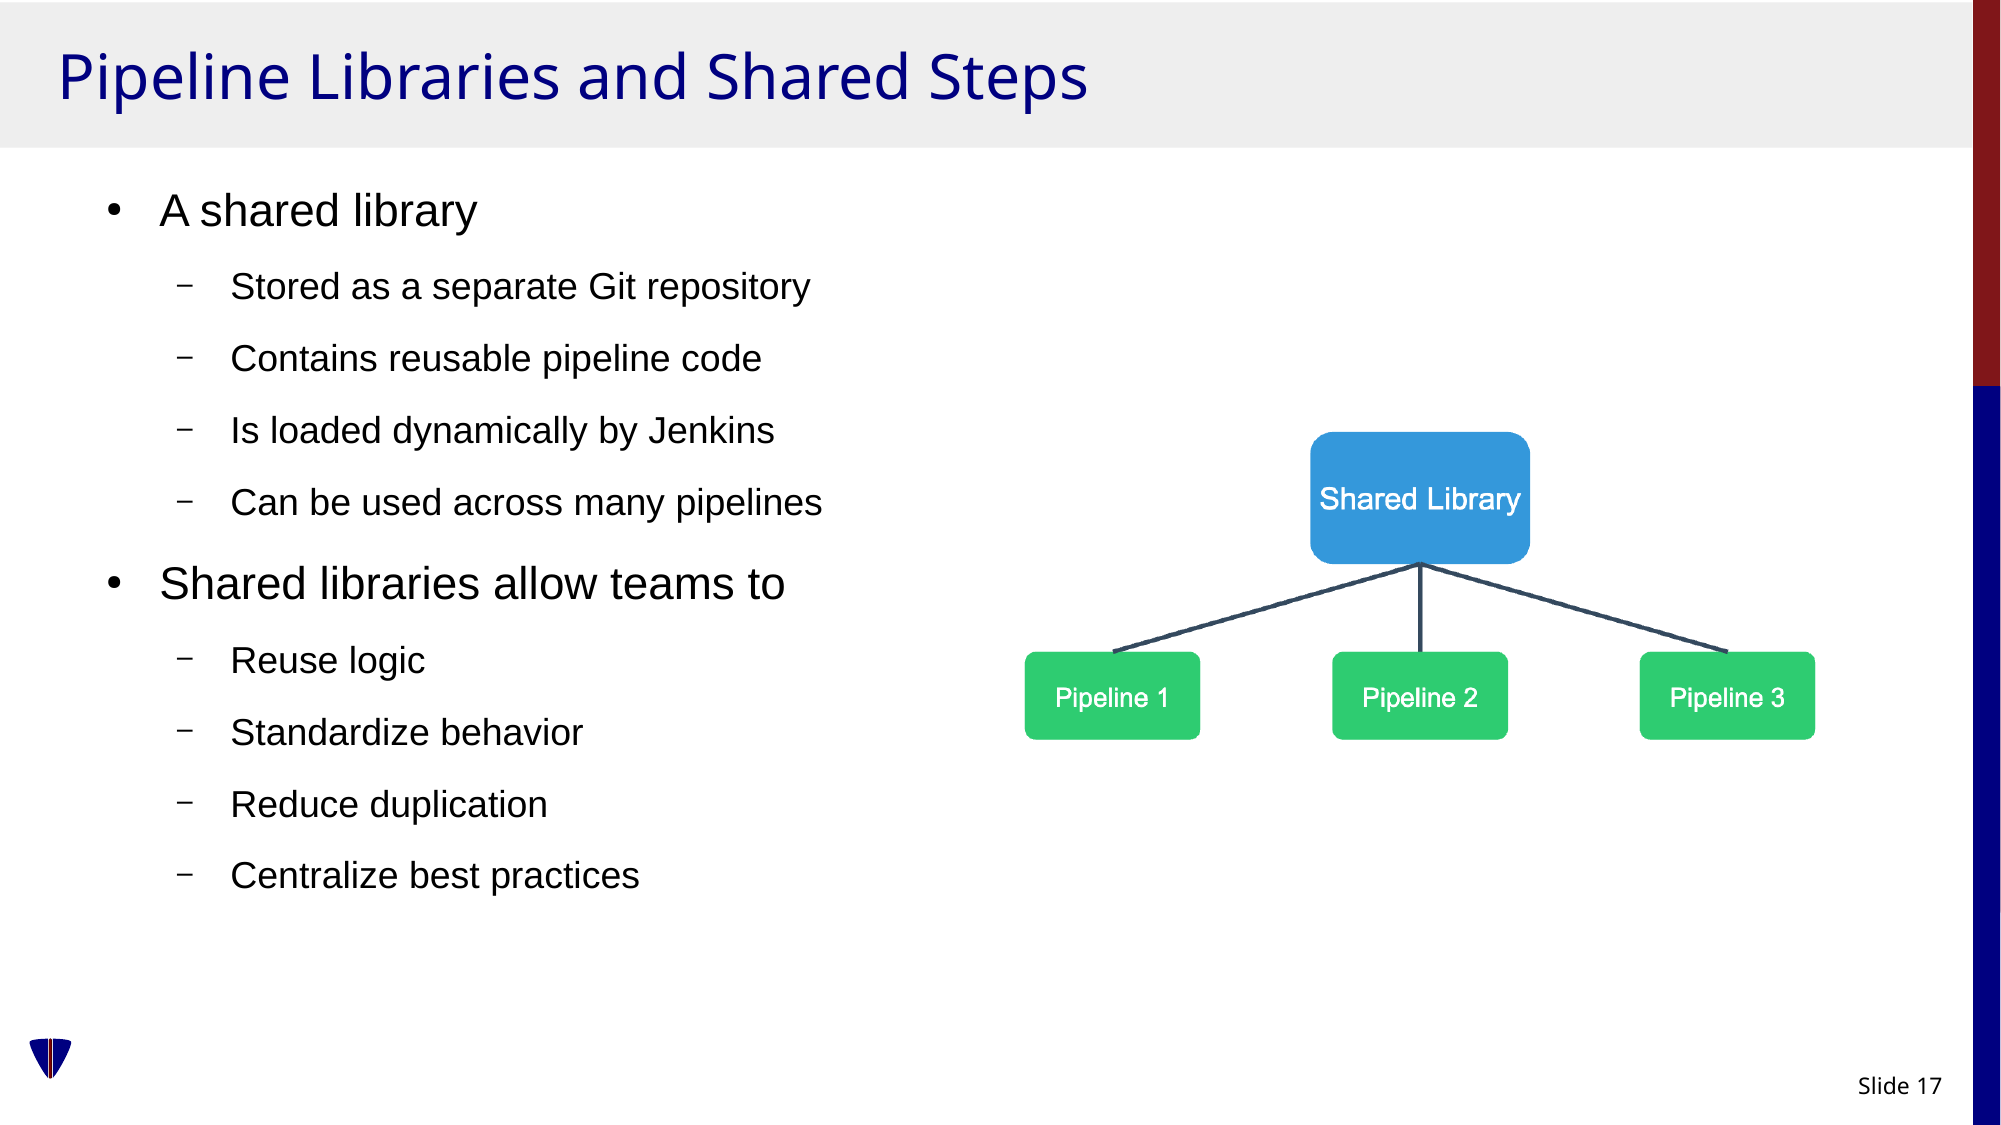

# Pipeline Libraries and Shared Steps
A shared library
Stored as a separate Git repository
Contains reusable pipeline code
Is loaded dynamically by Jenkins
Can be used across many pipelines
Shared libraries allow teams to
Reuse logic
Standardize behavior
Reduce duplication
Centralize best practices